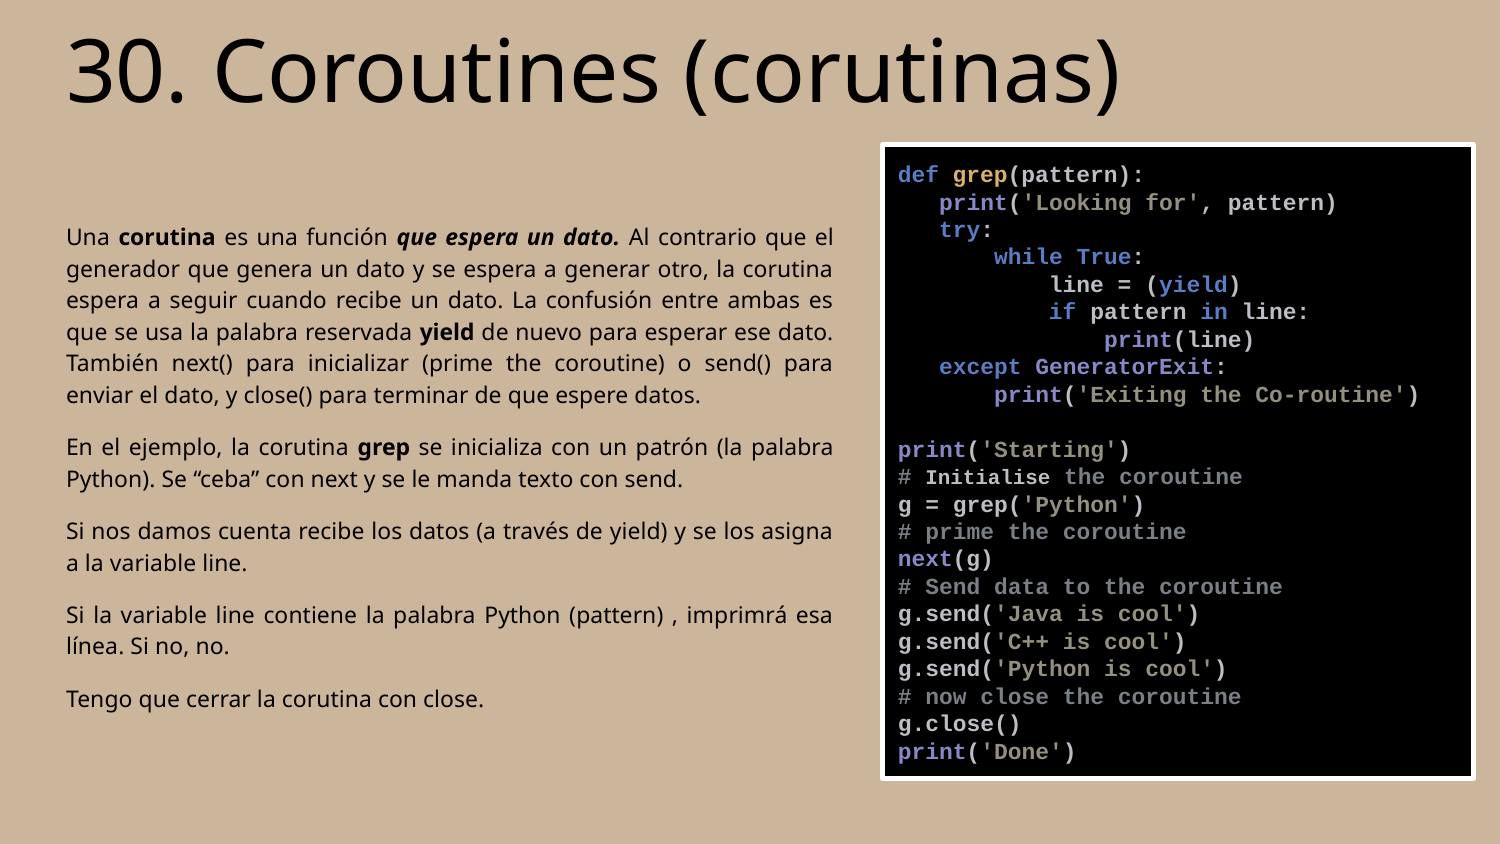

# 30. Coroutines (corutinas)
Una corutina es una función que espera un dato. Al contrario que el generador que genera un dato y se espera a generar otro, la corutina espera a seguir cuando recibe un dato. La confusión entre ambas es que se usa la palabra reservada yield de nuevo para esperar ese dato. También next() para inicializar (prime the coroutine) o send() para enviar el dato, y close() para terminar de que espere datos.
En el ejemplo, la corutina grep se inicializa con un patrón (la palabra Python). Se “ceba” con next y se le manda texto con send.
Si nos damos cuenta recibe los datos (a través de yield) y se los asigna a la variable line.
Si la variable line contiene la palabra Python (pattern) , imprimrá esa línea. Si no, no.
Tengo que cerrar la corutina con close.
def grep(pattern):
 print('Looking for', pattern)
 try:
 while True:
 line = (yield)
 if pattern in line:
 print(line)
 except GeneratorExit:
 print('Exiting the Co-routine')
print('Starting')
# Initialise the coroutine
g = grep('Python')
# prime the coroutine
next(g)
# Send data to the coroutine
g.send('Java is cool')
g.send('C++ is cool')
g.send('Python is cool')
# now close the coroutine
g.close()
print('Done')